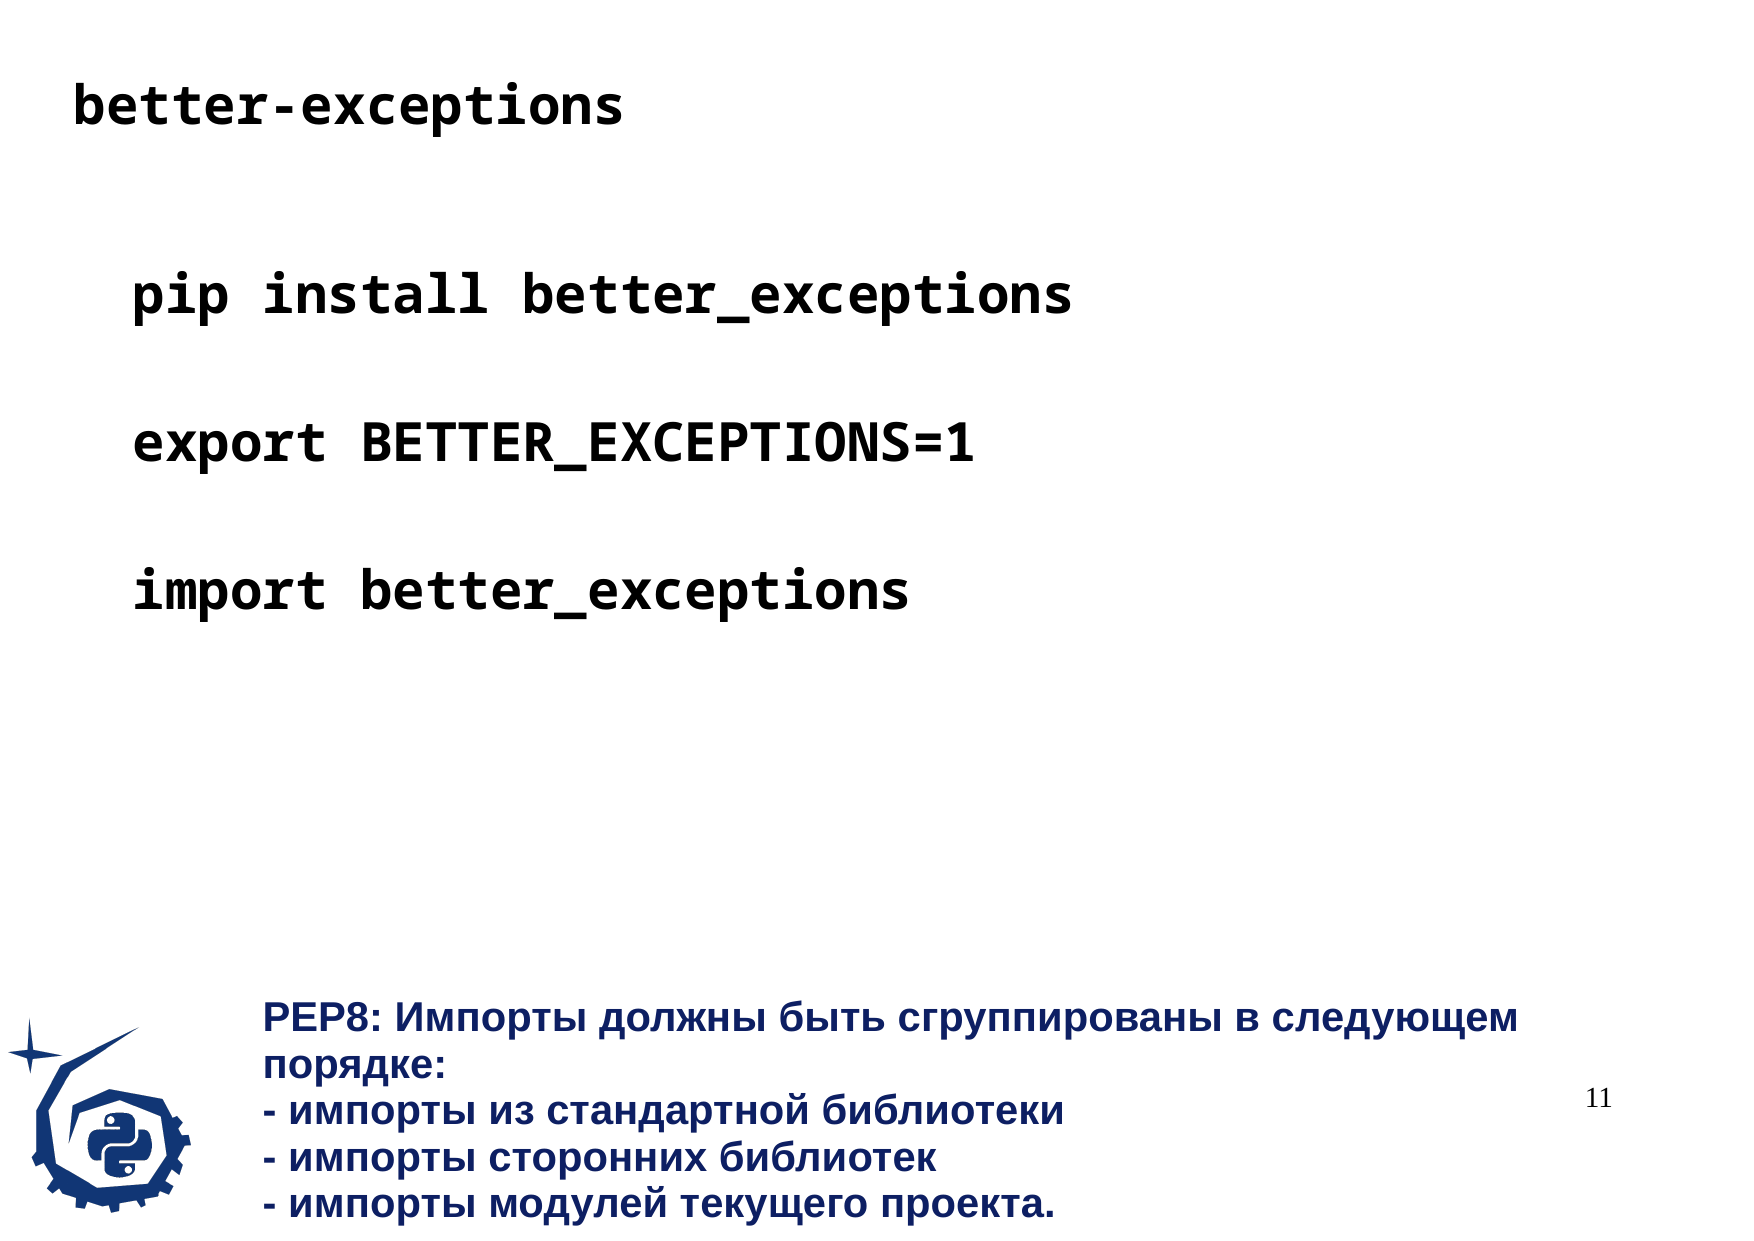

better-exceptions
pip install better_exceptions
export BETTER_EXCEPTIONS=1
import better_exceptions
PEP8: Импорты должны быть сгруппированы в следующем порядке:
- импорты из стандартной библиотеки
- импорты сторонних библиотек
- импорты модулей текущего проекта.
11